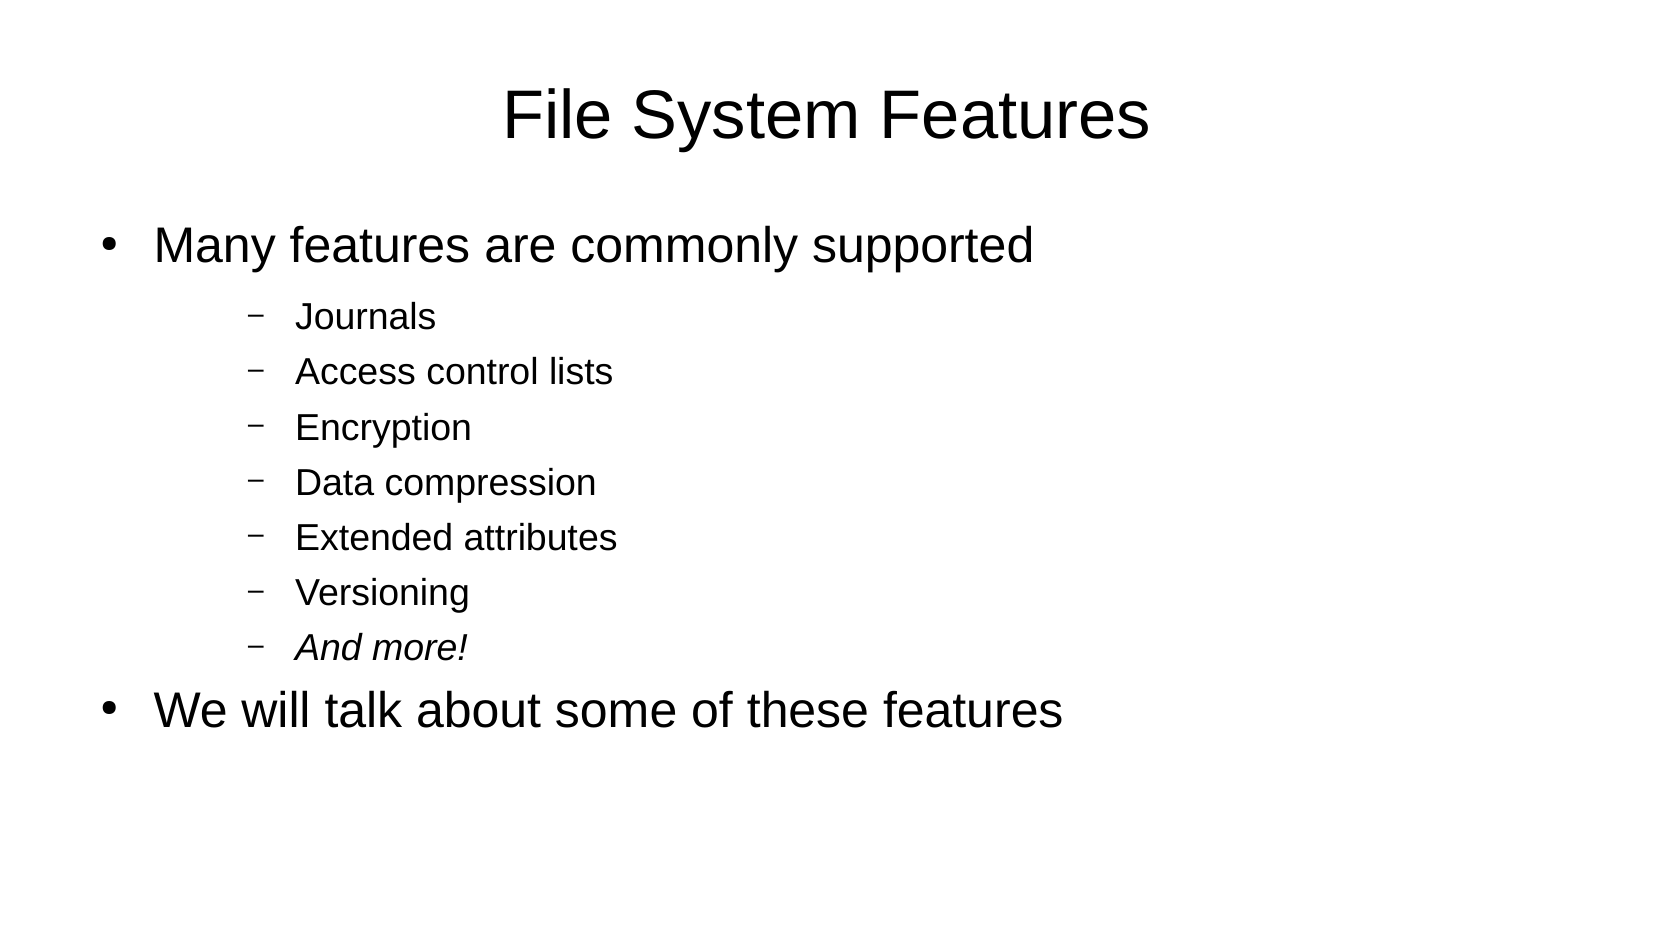

# File System Features
Many features are commonly supported
Journals
Access control lists
Encryption
Data compression
Extended attributes
Versioning
And more!
We will talk about some of these features